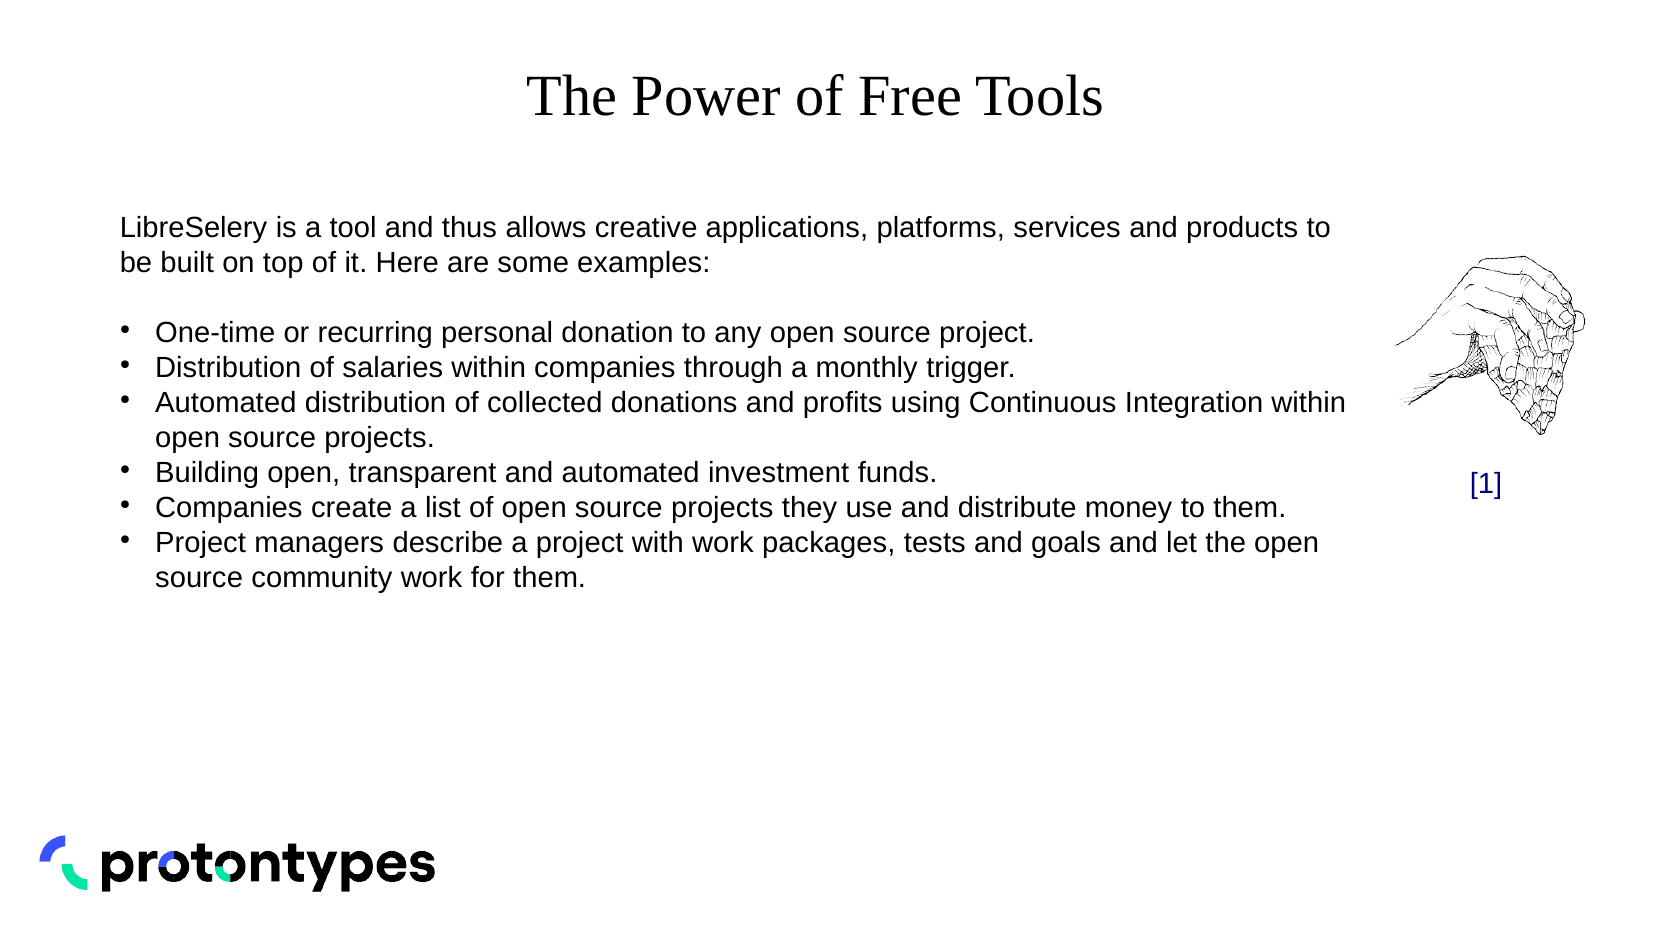

The Power of Free Tools
LibreSelery is a tool and thus allows creative applications, platforms, services and products to be built on top of it. Here are some examples:
One-time or recurring personal donation to any open source project.
Distribution of salaries within companies through a monthly trigger.
Automated distribution of collected donations and profits using Continuous Integration within open source projects.
Building open, transparent and automated investment funds.
Companies create a list of open source projects they use and distribute money to them.
Project managers describe a project with work packages, tests and goals and let the open source community work for them.
[1]